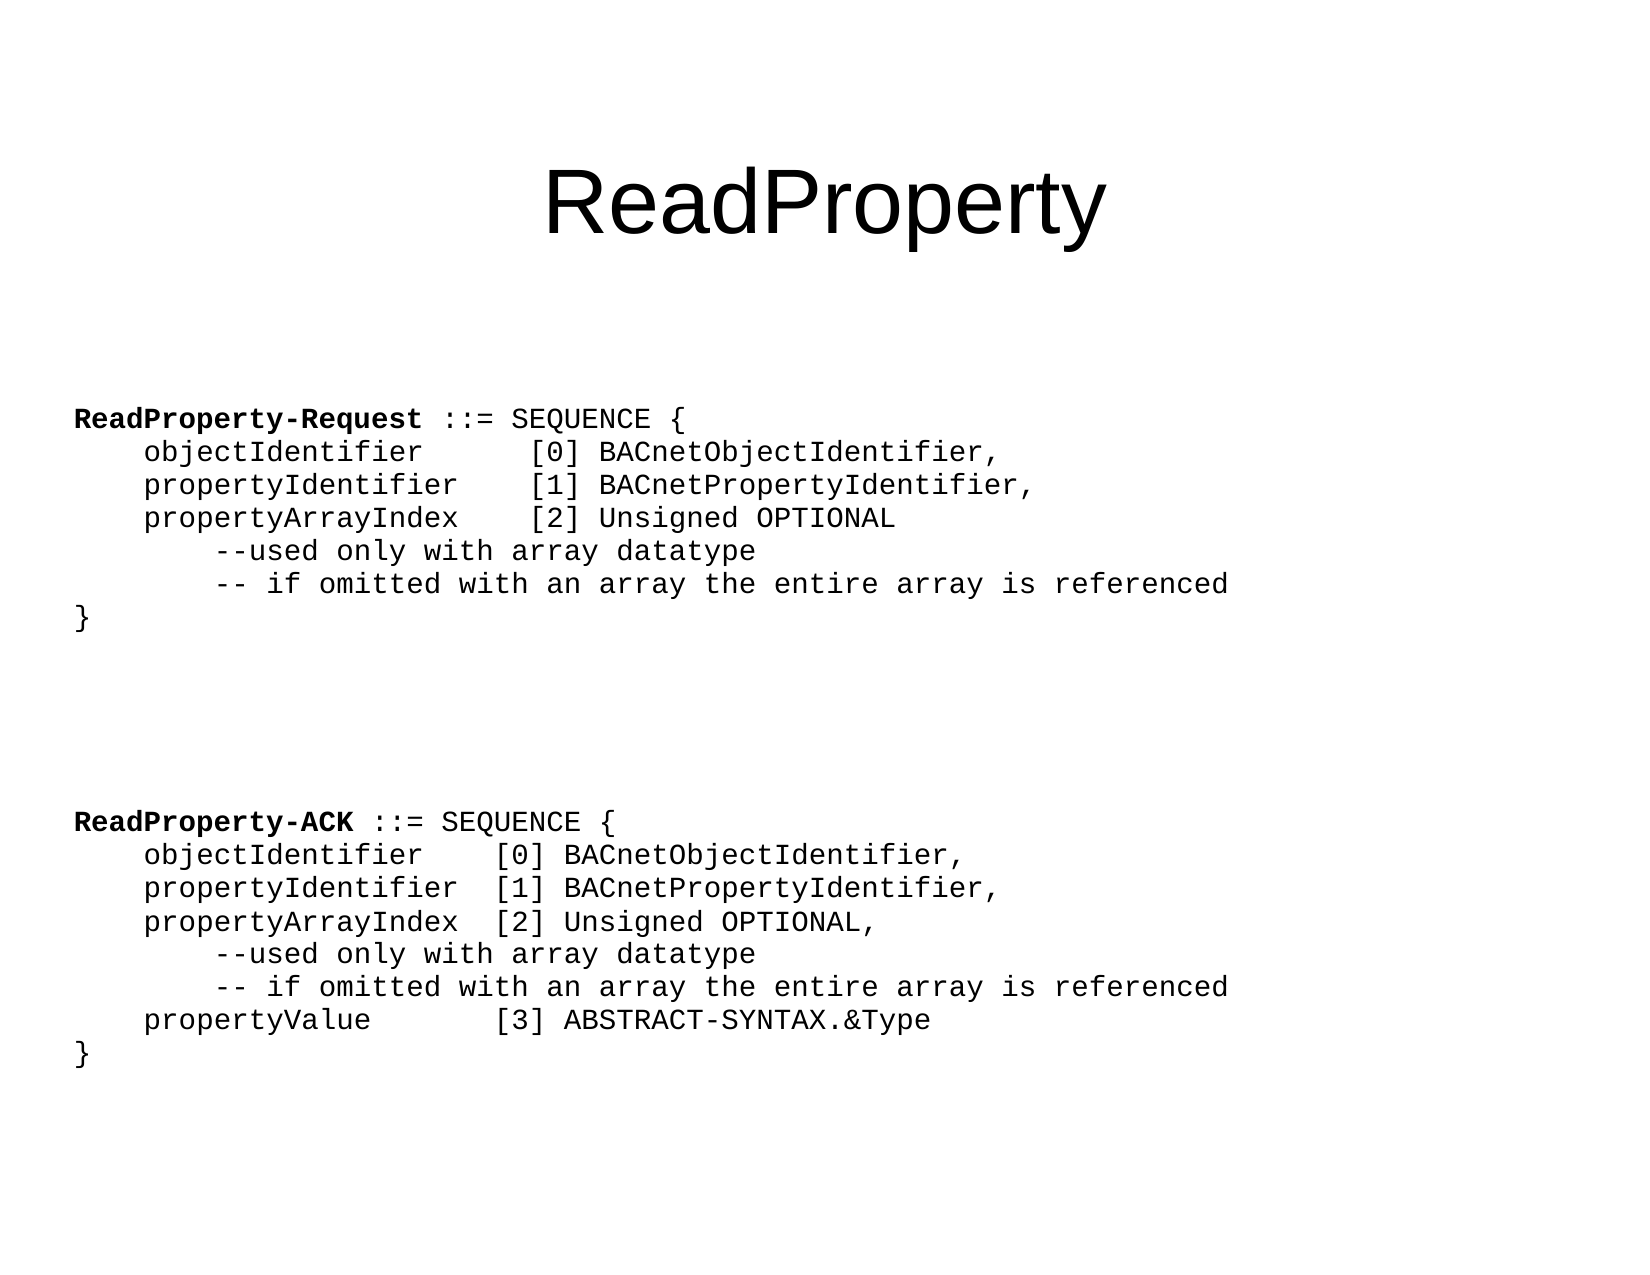

# ReadProperty
ReadProperty-Request ::= SEQUENCE {
 objectIdentifier [0] BACnetObjectIdentifier,
 propertyIdentifier [1] BACnetPropertyIdentifier,
 propertyArrayIndex [2] Unsigned OPTIONAL
 --used only with array datatype
 -- if omitted with an array the entire array is referenced
}
ReadProperty-ACK ::= SEQUENCE {
 objectIdentifier [0] BACnetObjectIdentifier,
 propertyIdentifier [1] BACnetPropertyIdentifier,
 propertyArrayIndex [2] Unsigned OPTIONAL,
 --used only with array datatype
 -- if omitted with an array the entire array is referenced
 propertyValue [3] ABSTRACT-SYNTAX.&Type
}